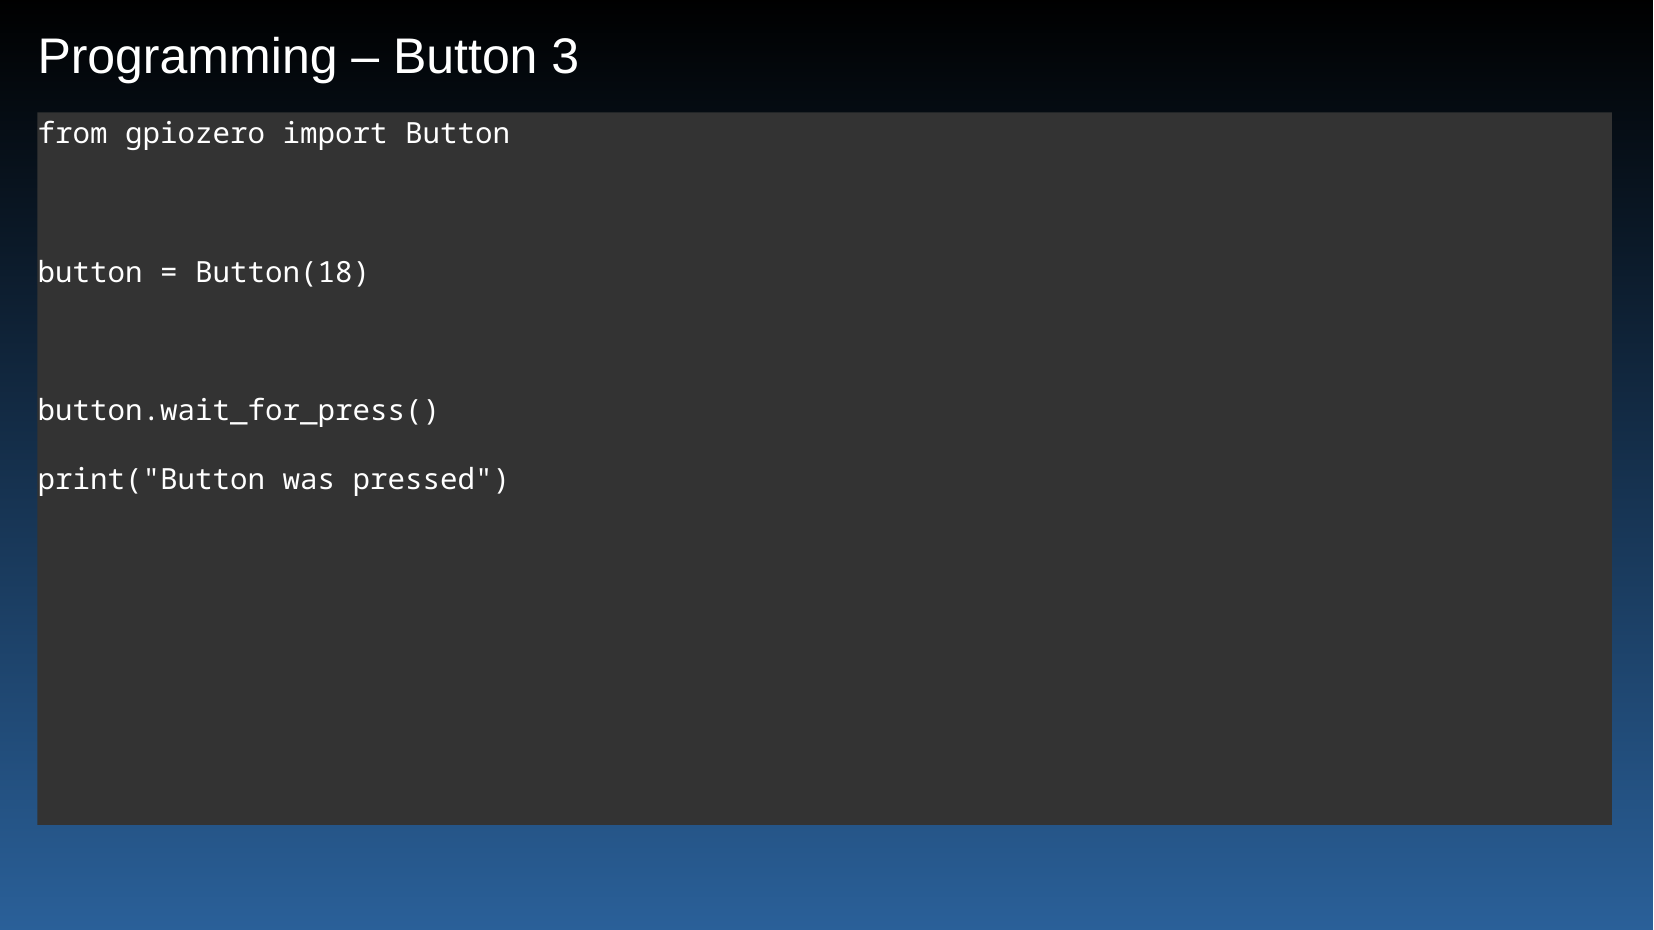

# Programming – Button 3
from gpiozero import Button
button = Button(18)
button.wait_for_press()
print("Button was pressed")